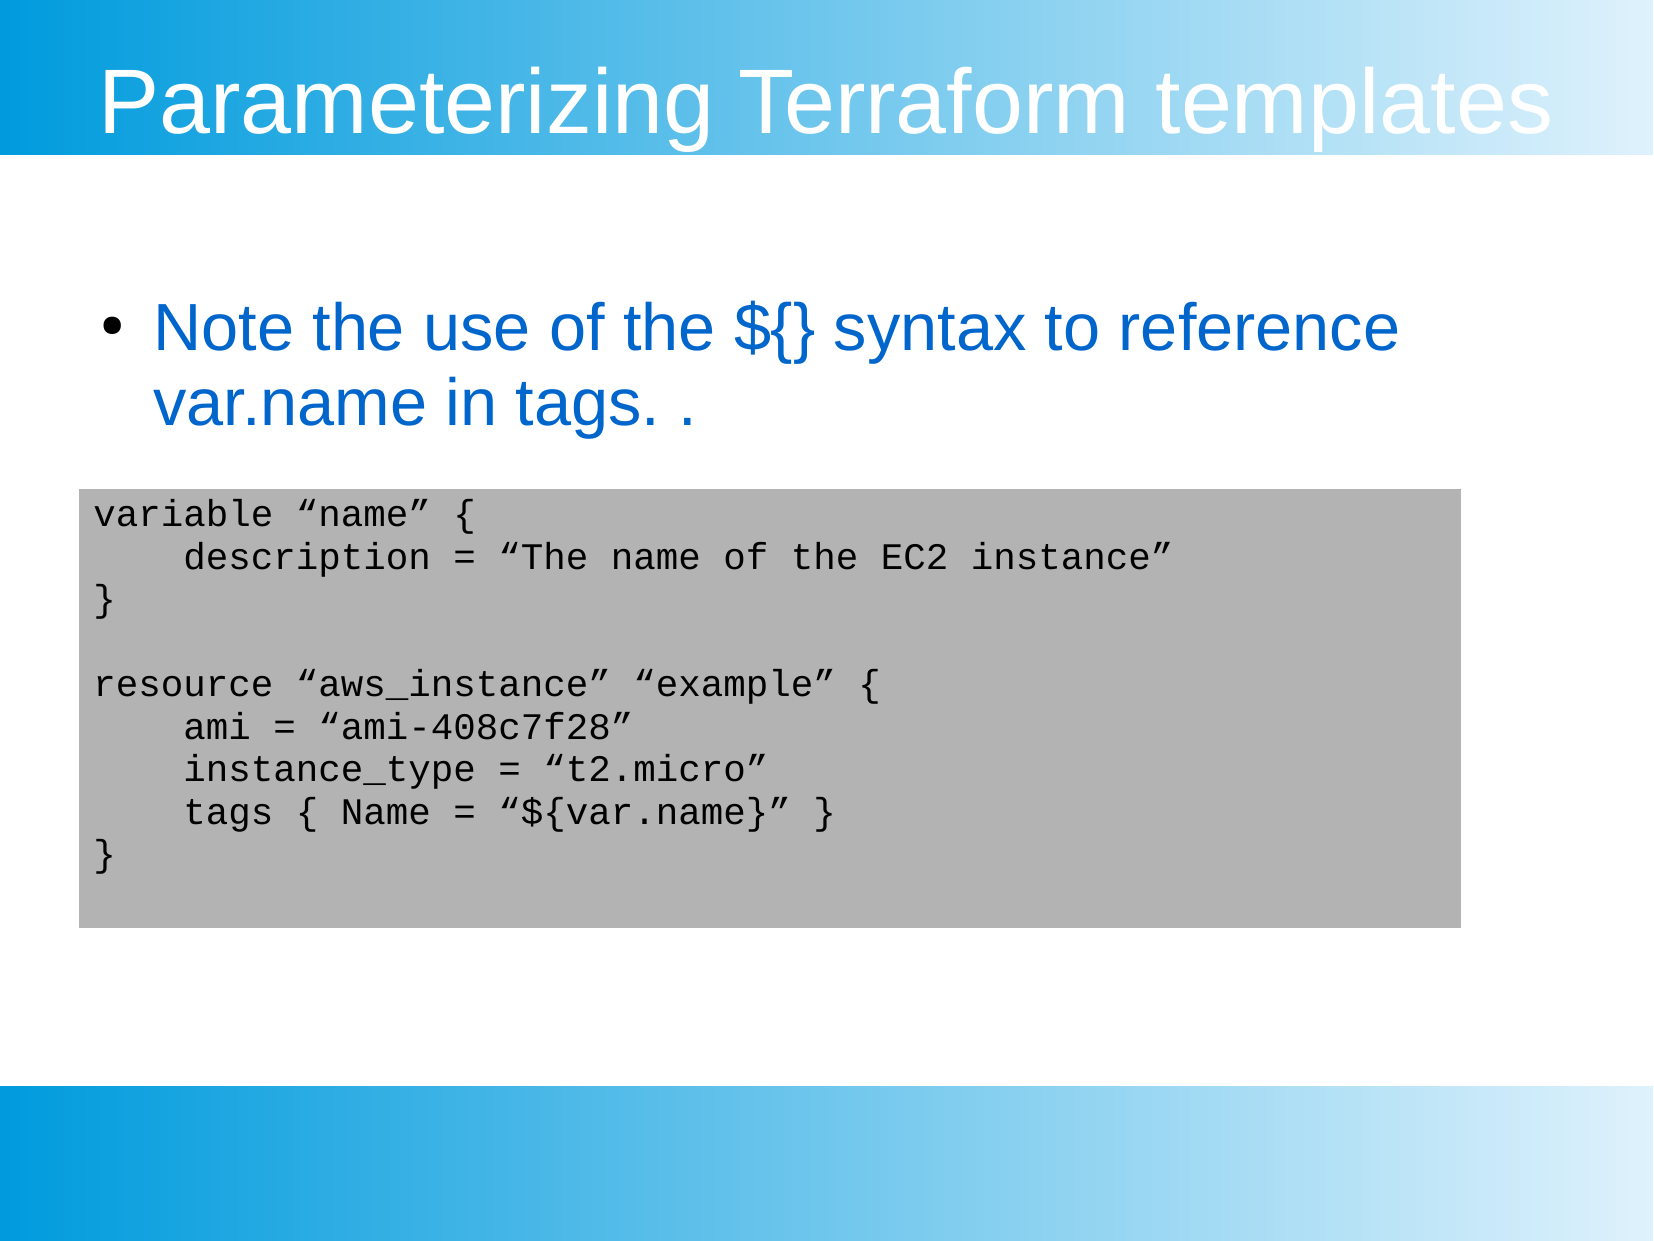

# Parameterizing Terraform templates
Note the use of the ${} syntax to reference var.name in tags. .
| variable “name” { description = “The name of the EC2 instance” } resource “aws\_instance” “example” { ami = “ami-408c7f28” instance\_type = “t2.micro” tags { Name = “${var.name}” } } |
| --- |